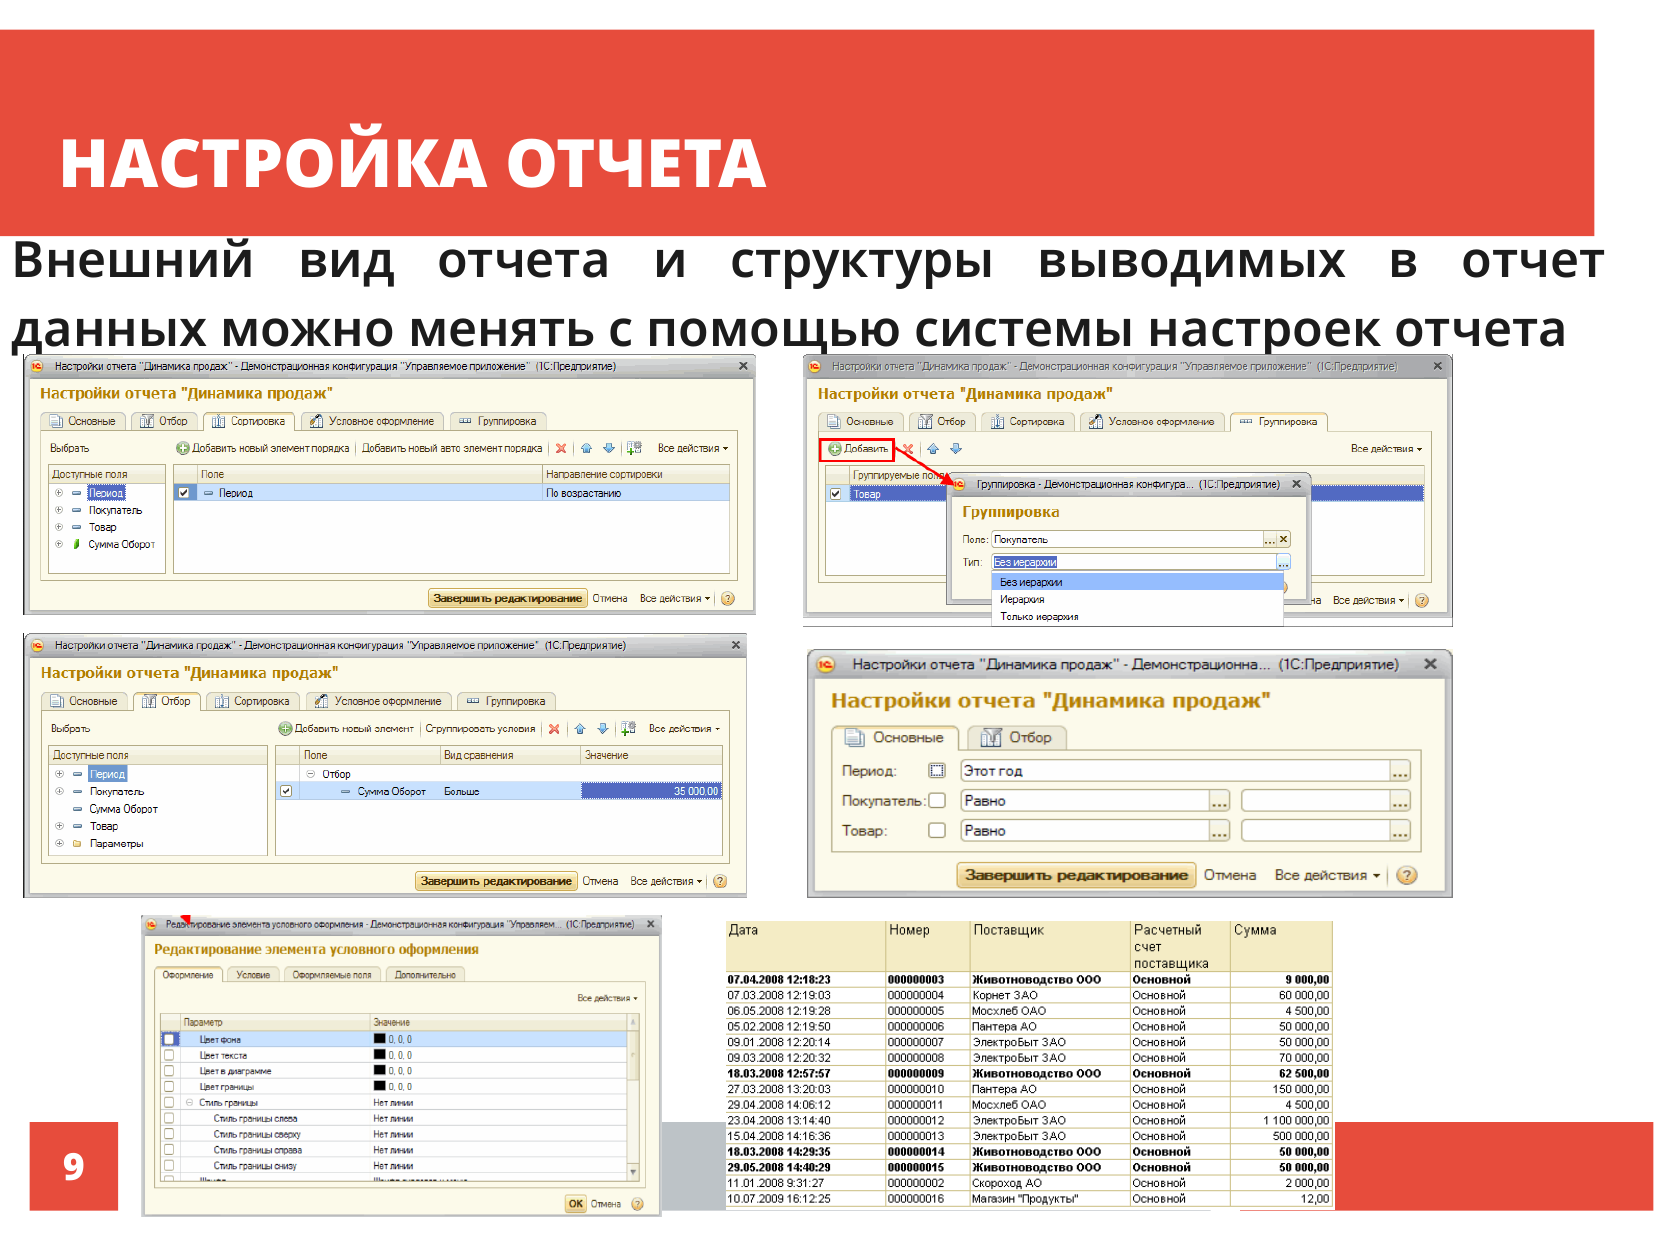

# НАСТРОЙКА ОТЧЕТА
Внешний вид отчета и структуры выводимых в отчет данных можно менять с помощью системы настроек отчета
9